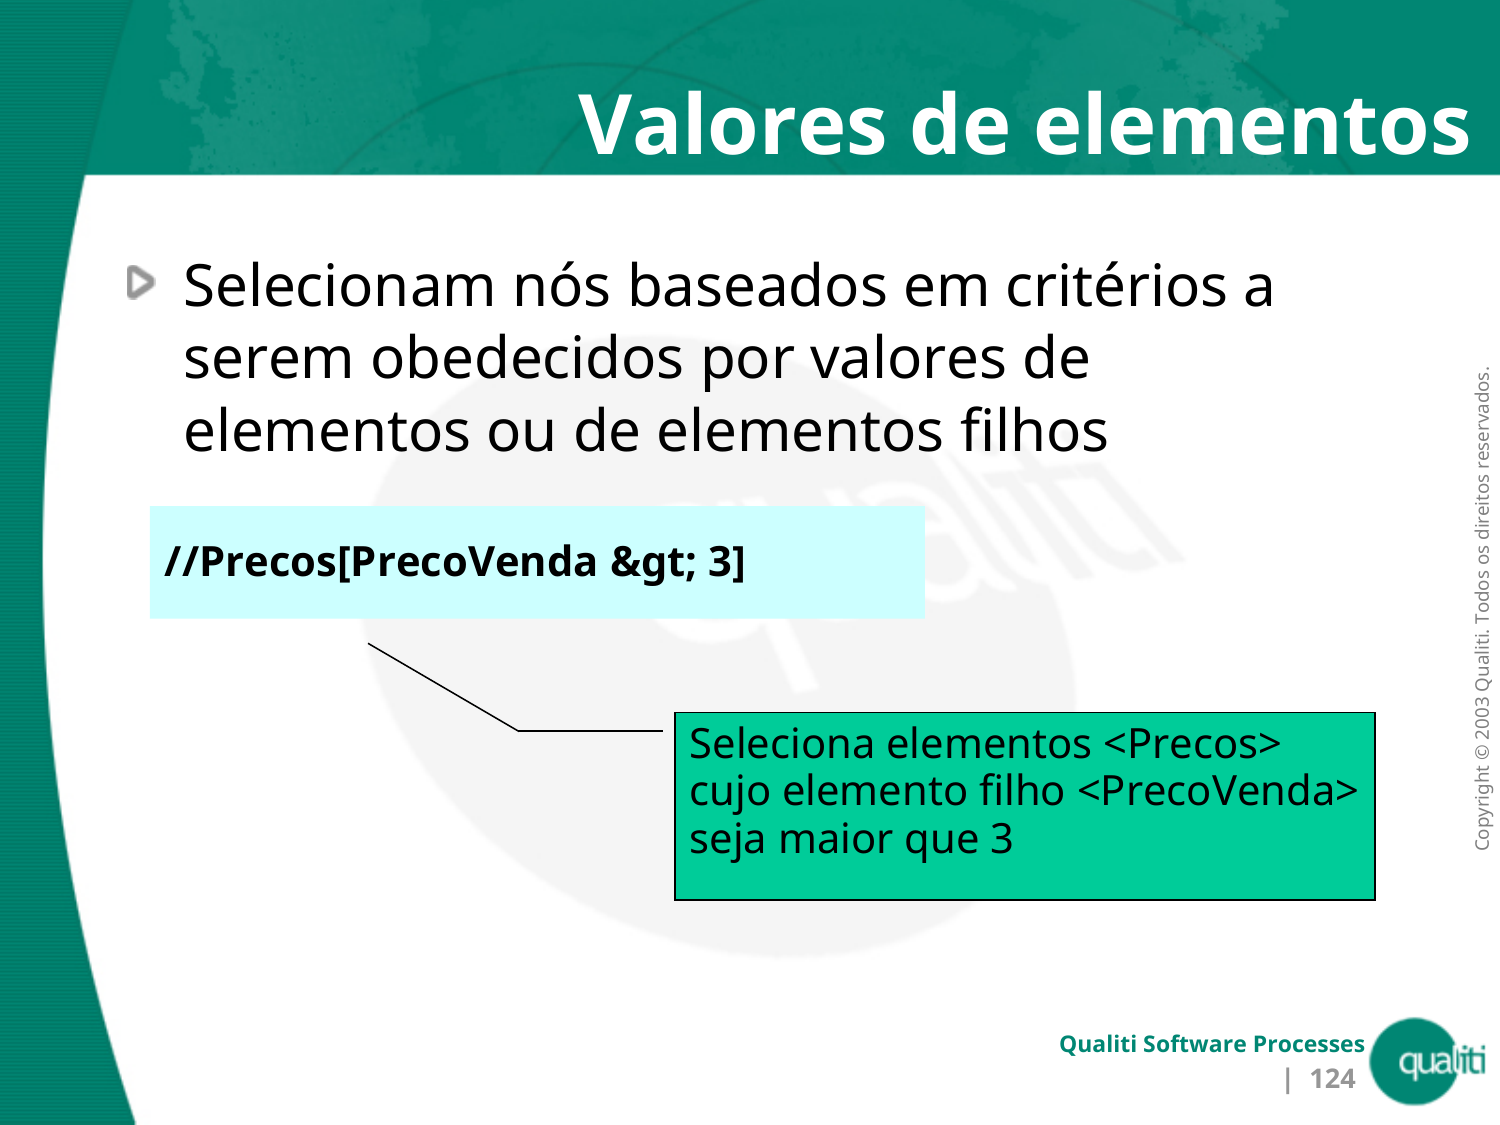

# Valores de elementos
Selecionam nós baseados em critérios a serem obedecidos por valores de elementos ou de elementos filhos
//Precos[PrecoVenda &gt; 3]
Seleciona elementos <Precos> cujo elemento filho <PrecoVenda> seja maior que 3